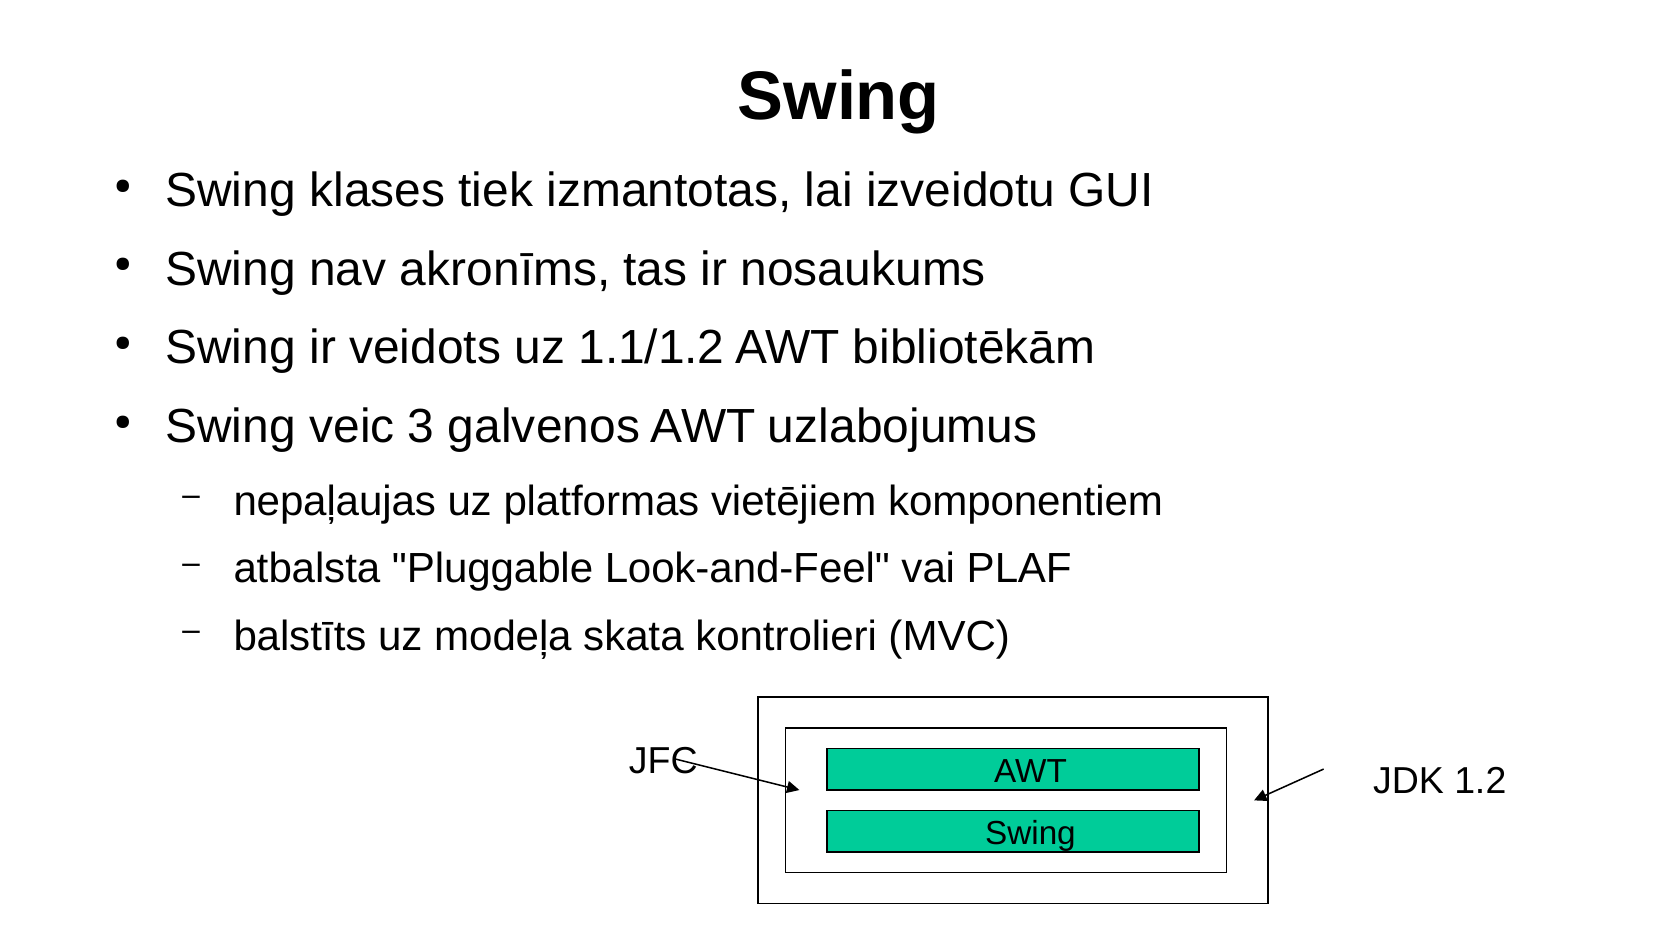

# Swing
Swing klases tiek izmantotas, lai izveidotu GUI
Swing nav akronīms, tas ir nosaukums
Swing ir veidots uz 1.1/1.2 AWT bibliotēkām
Swing veic 3 galvenos AWT uzlabojumus
nepaļaujas uz platformas vietējiem komponentiem
atbalsta "Pluggable Look-and-Feel" vai PLAF
balstīts uz modeļa skata kontrolieri (MVC)
JFC
AWT
JDK 1.2
Swing